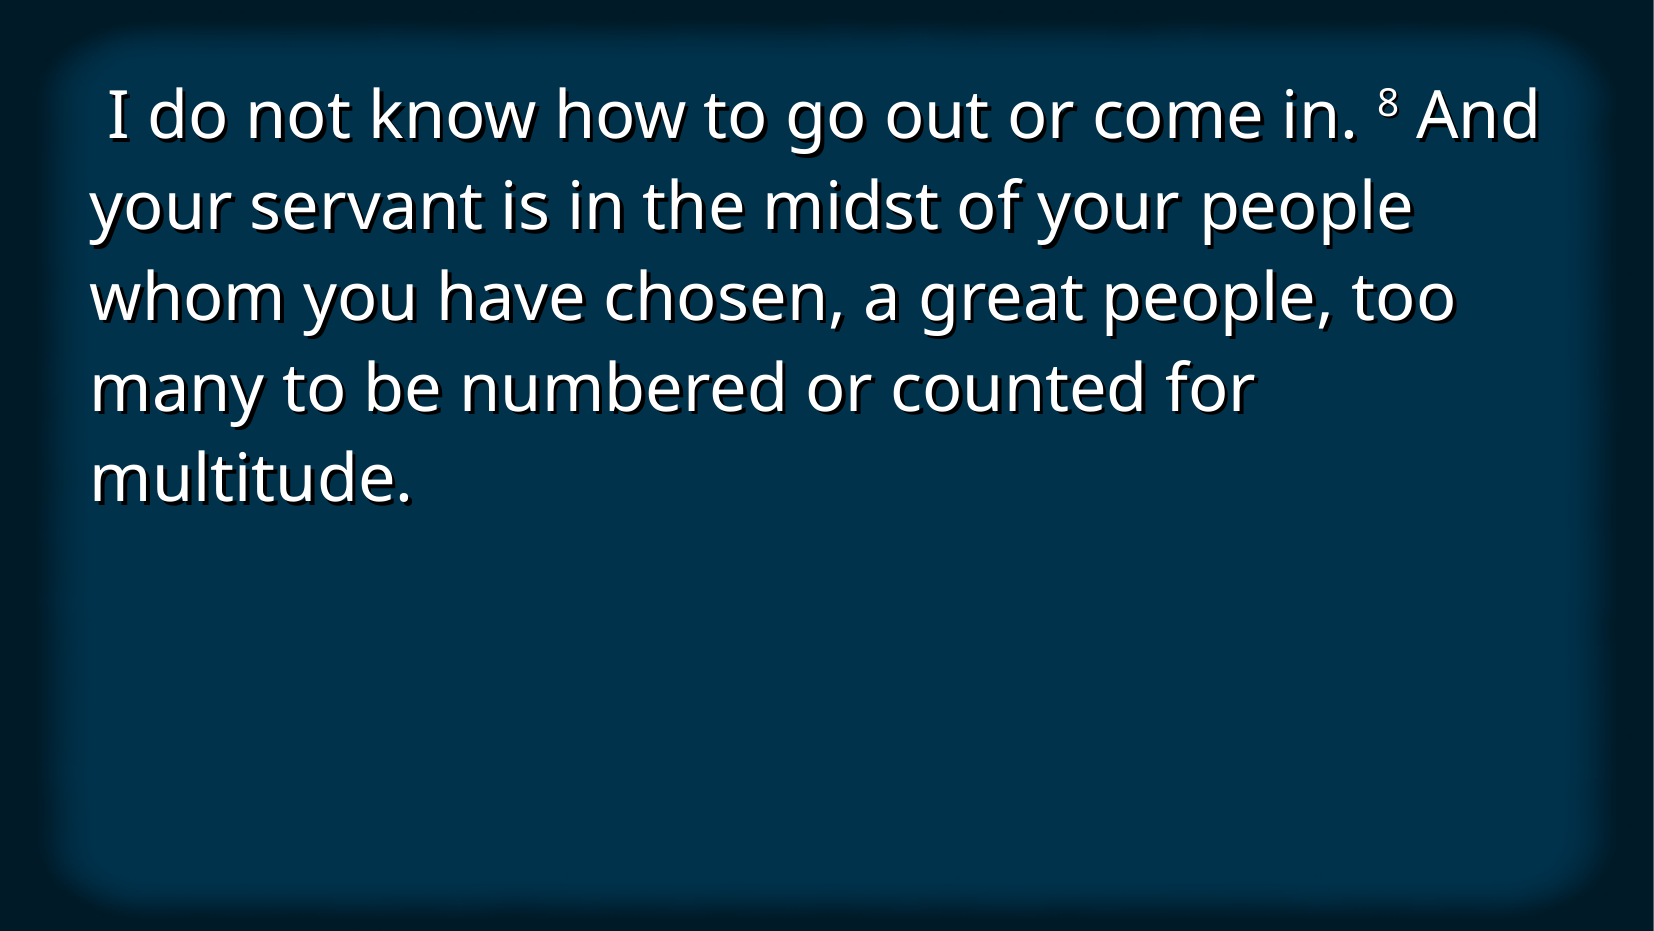

I do not know how to go out or come in. 8 And your servant is in the midst of your people whom you have chosen, a great people, too many to be numbered or counted for multitude.